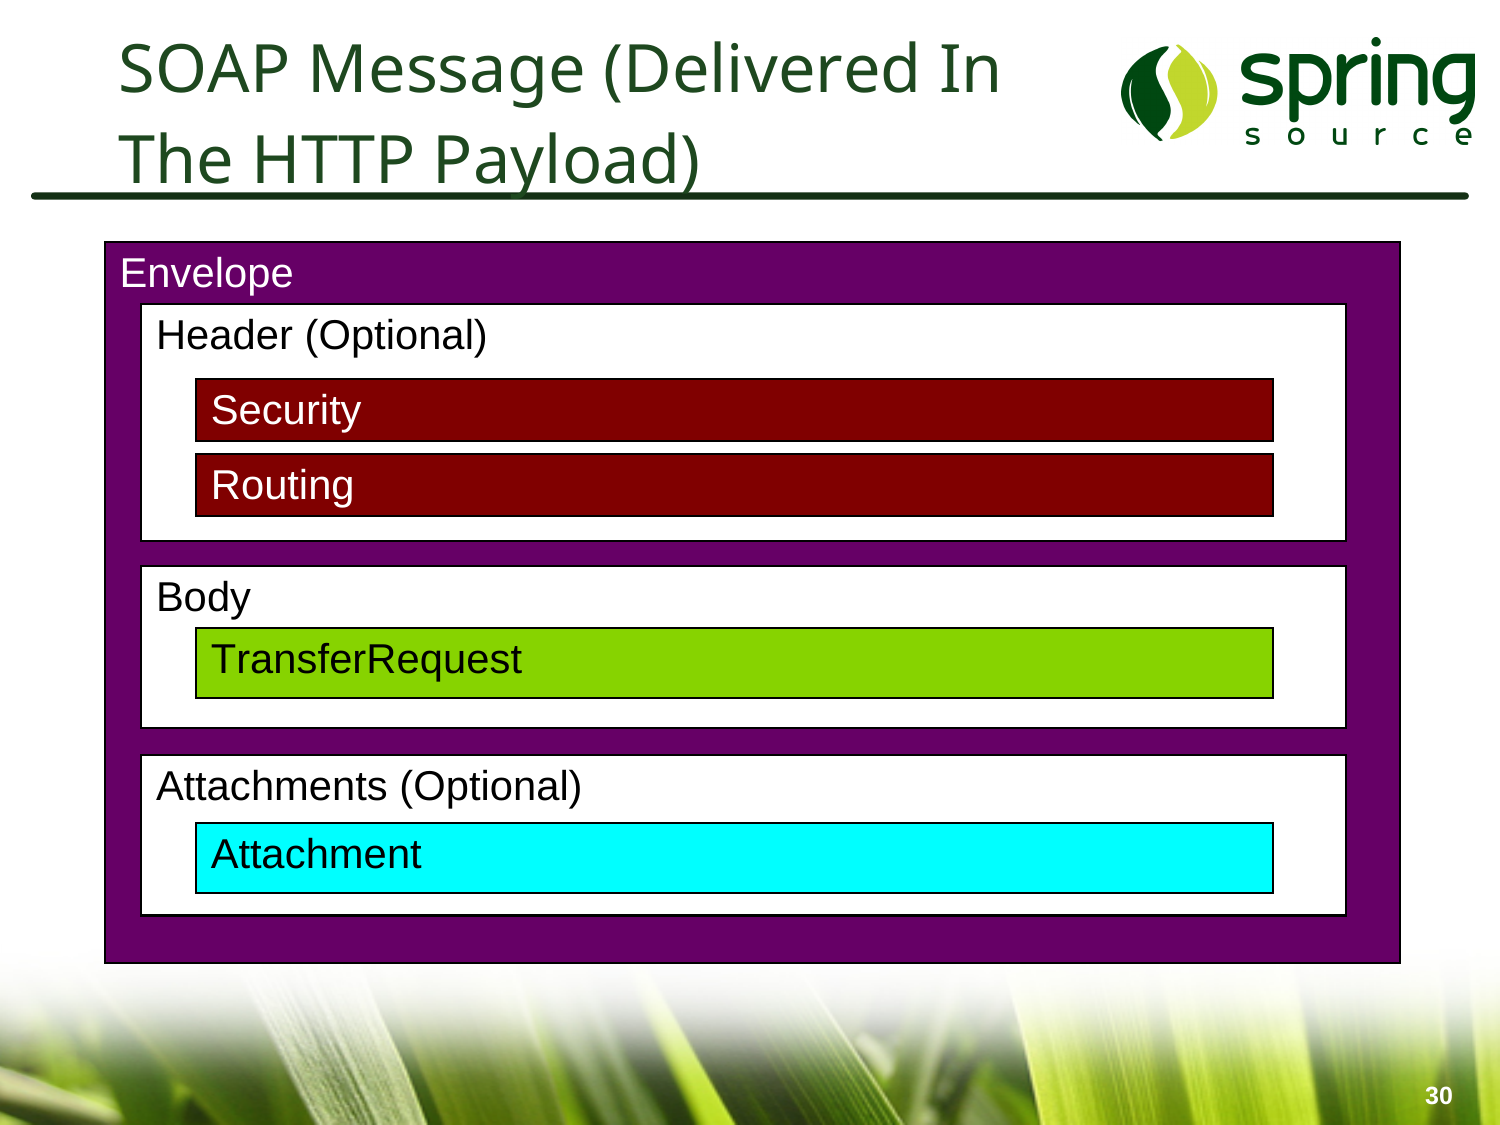

# SOAP Message (Delivered In The HTTP Payload)
Envelope
Header (Optional)
Security
Routing
Body
TransferRequest
Attachments (Optional)
Attachment